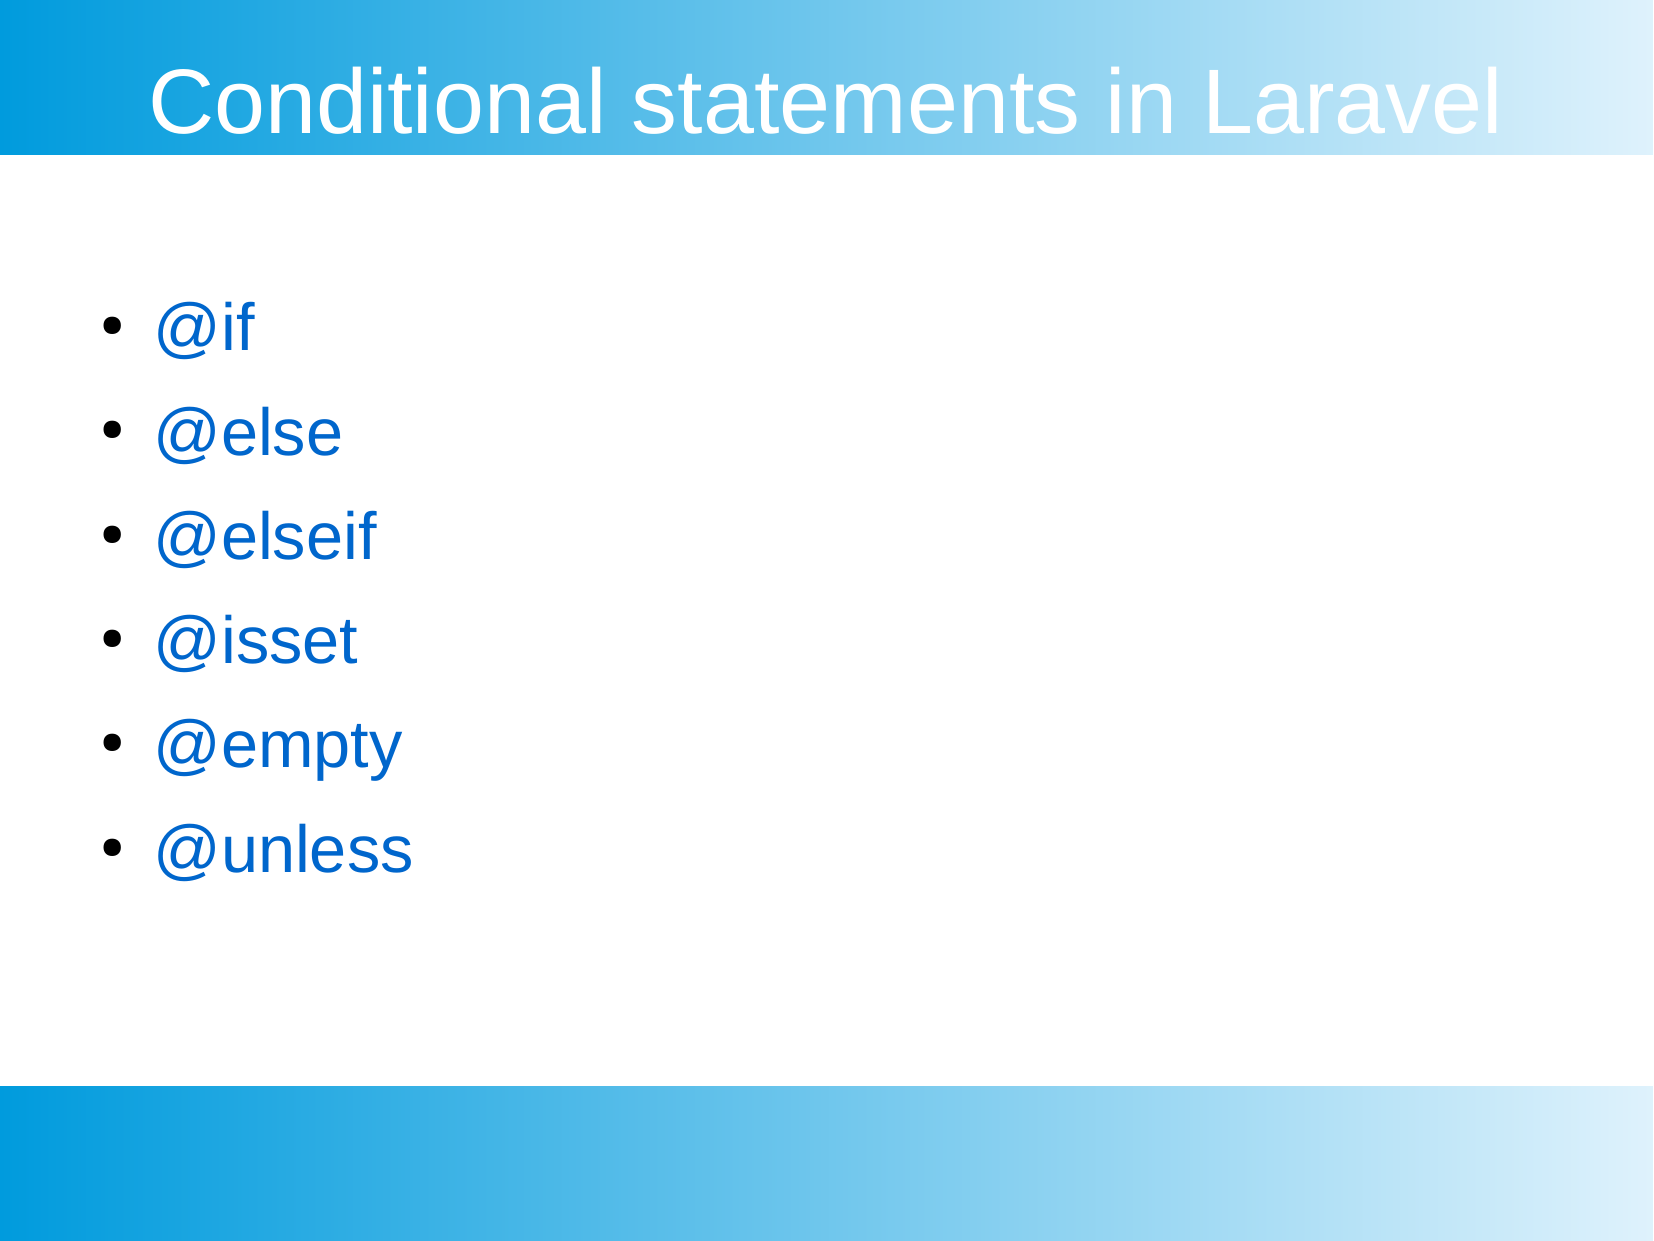

# Conditional statements in Laravel
@if
@else
@elseif
@isset
@empty
@unless